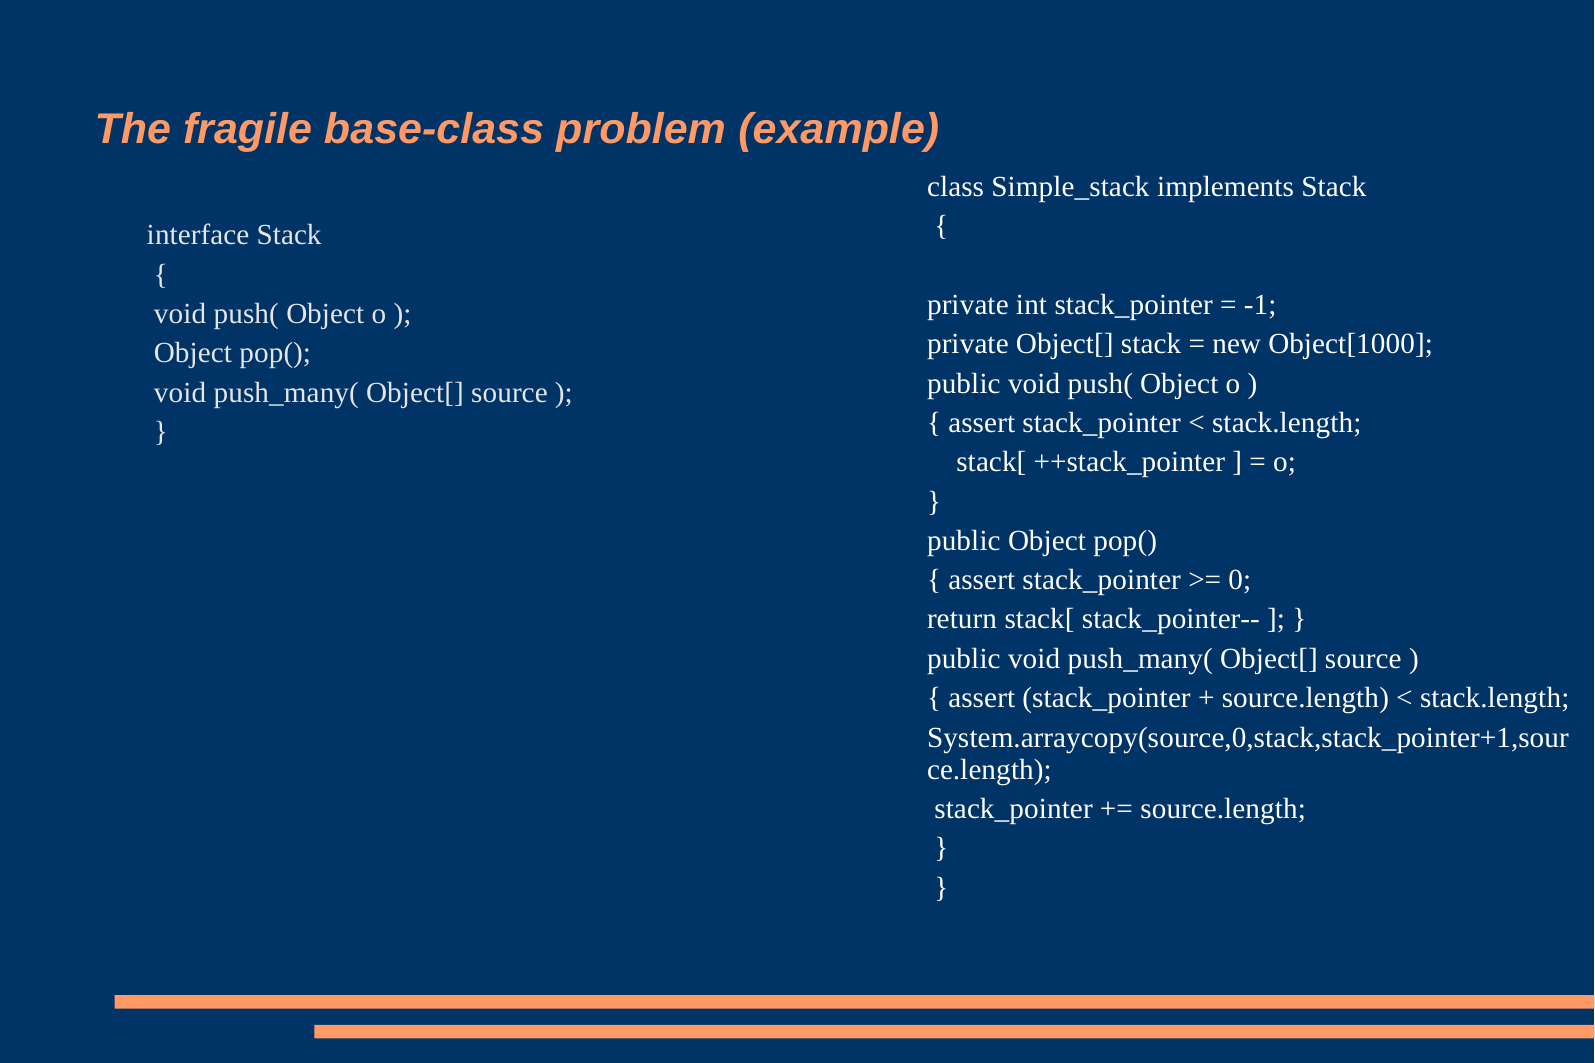

# The fragile base-class problem (example)
interface Stack
 {
 void push( Object o );
 Object pop();
 void push_many( Object[] source );
 }
class Simple_stack implements Stack
 {
private int stack_pointer = -1;
private Object[] stack = new Object[1000];
public void push( Object o )
{ assert stack_pointer < stack.length;
 stack[ ++stack_pointer ] = o;
}
public Object pop()
{ assert stack_pointer >= 0;
return stack[ stack_pointer-- ]; }
public void push_many( Object[] source )
{ assert (stack_pointer + source.length) < stack.length;
System.arraycopy(source,0,stack,stack_pointer+1,source.length);
 stack_pointer += source.length;
 }
 }